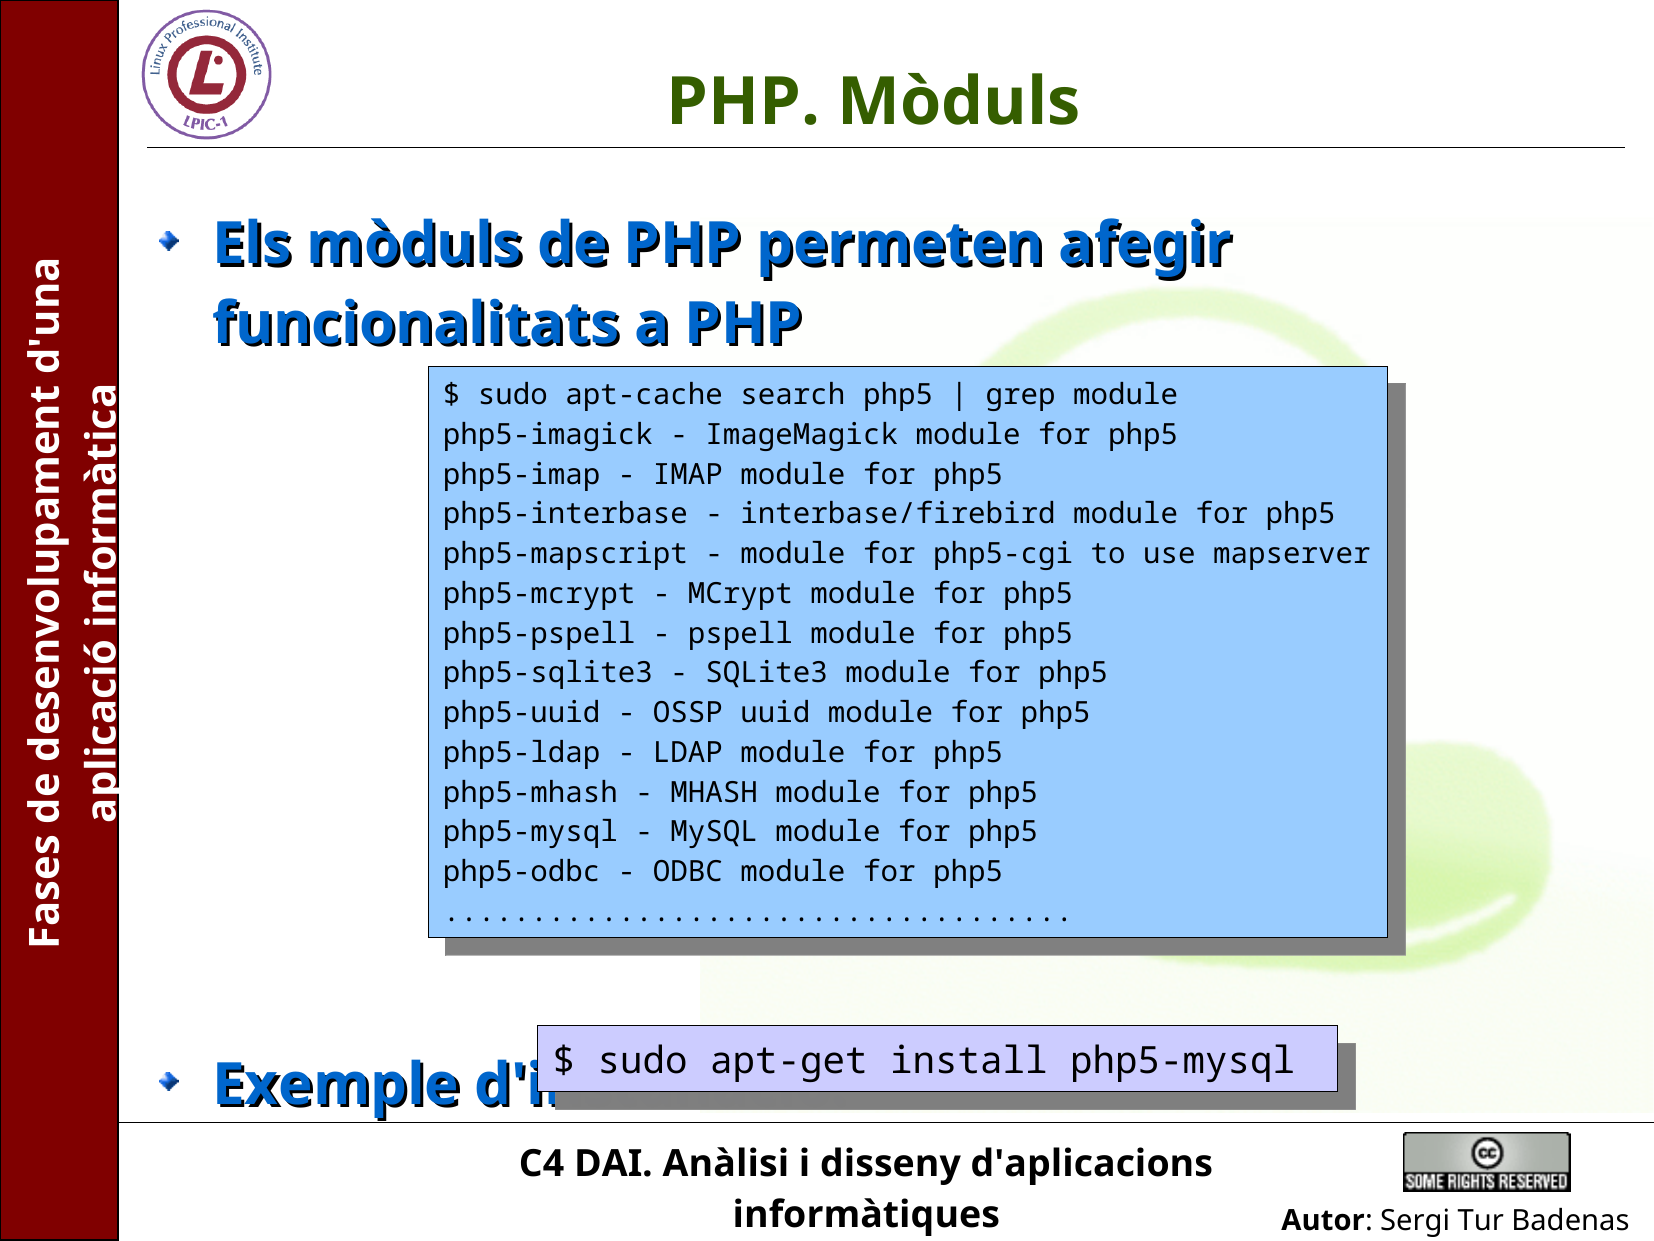

# PHP. Mòduls
Els mòduls de PHP permeten afegir funcionalitats a PHP
Exemple d'instal·lació:
$ sudo apt-cache search php5 | grep module
php5-imagick - ImageMagick module for php5
php5-imap - IMAP module for php5
php5-interbase - interbase/firebird module for php5
php5-mapscript - module for php5-cgi to use mapserver
php5-mcrypt - MCrypt module for php5
php5-pspell - pspell module for php5
php5-sqlite3 - SQLite3 module for php5
php5-uuid - OSSP uuid module for php5
php5-ldap - LDAP module for php5
php5-mhash - MHASH module for php5
php5-mysql - MySQL module for php5
php5-odbc - ODBC module for php5
....................................
$ sudo apt-get install php5-mysql